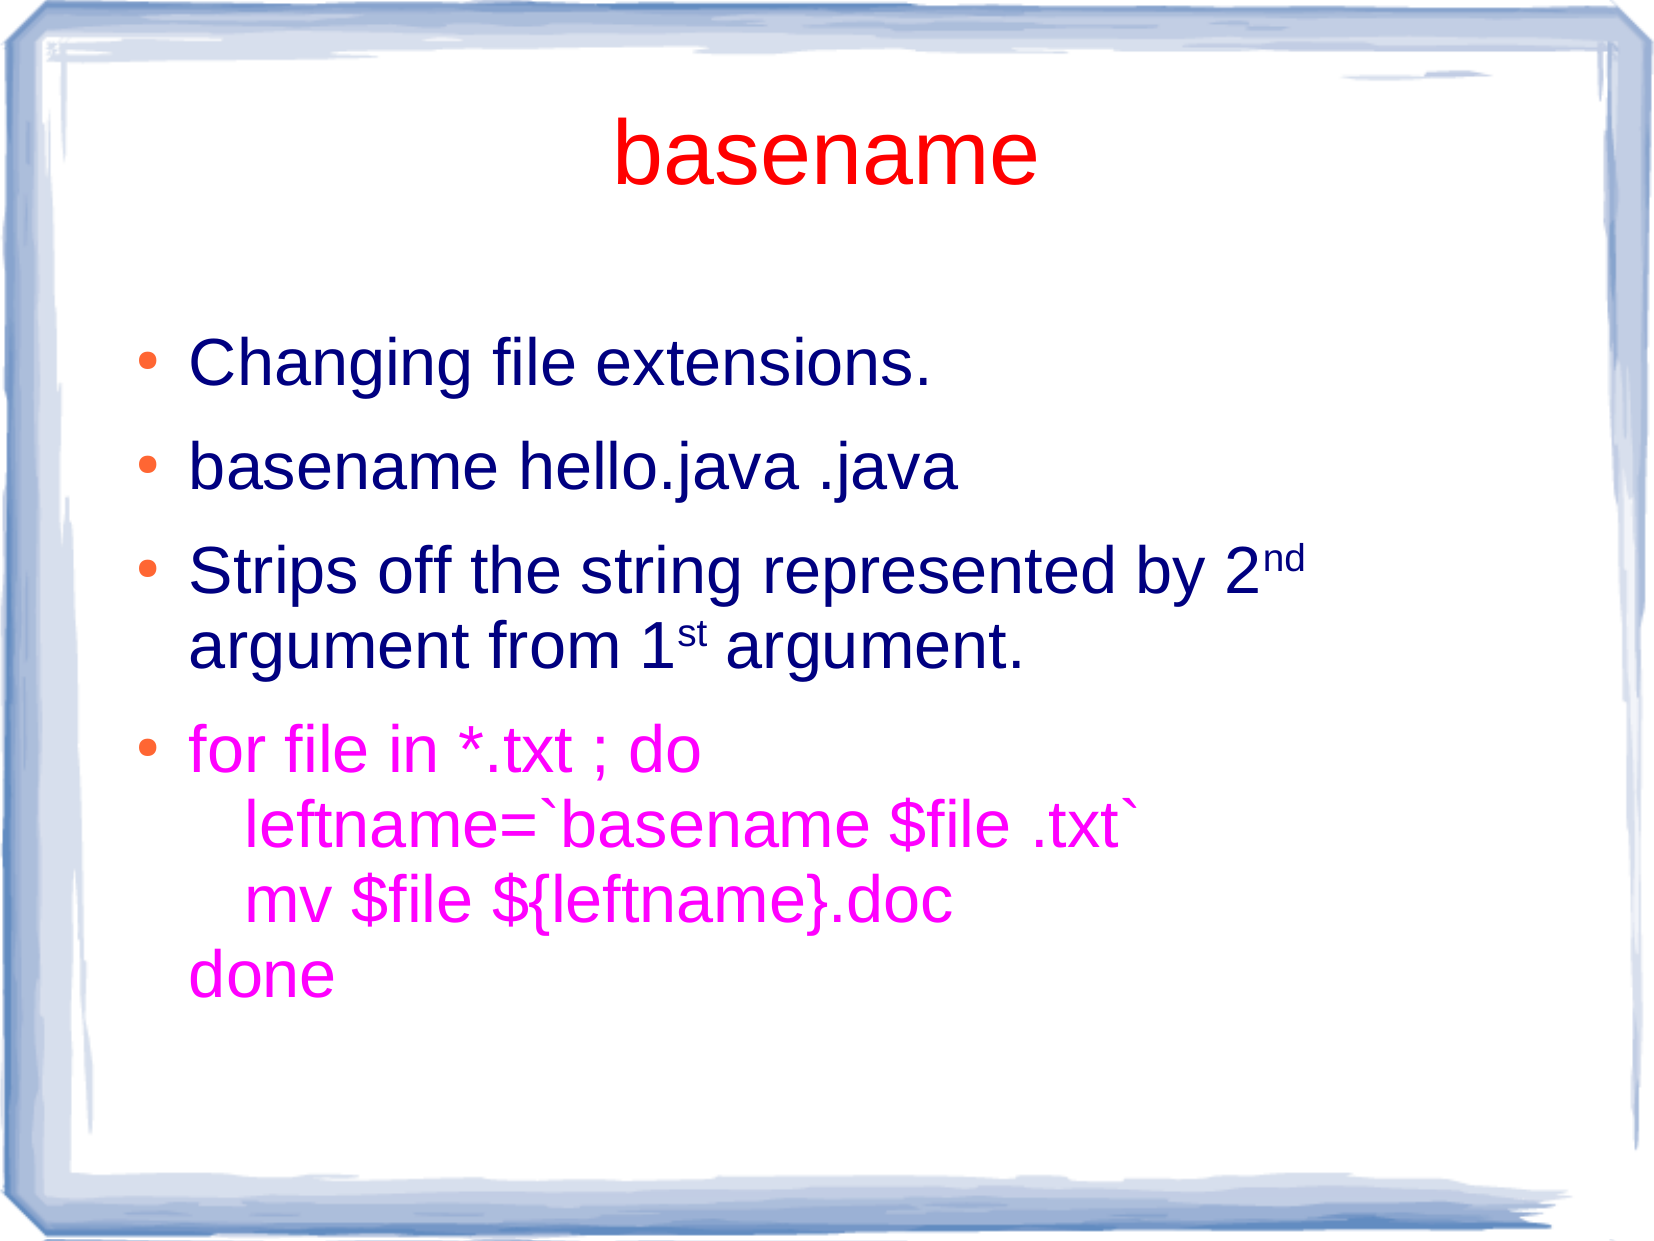

# basename
Changing file extensions.
basename hello.java .java
Strips off the string represented by 2nd argument from 1st argument.
for file in *.txt ; do leftname=`basename $file .txt` mv $file ${leftname}.doc done